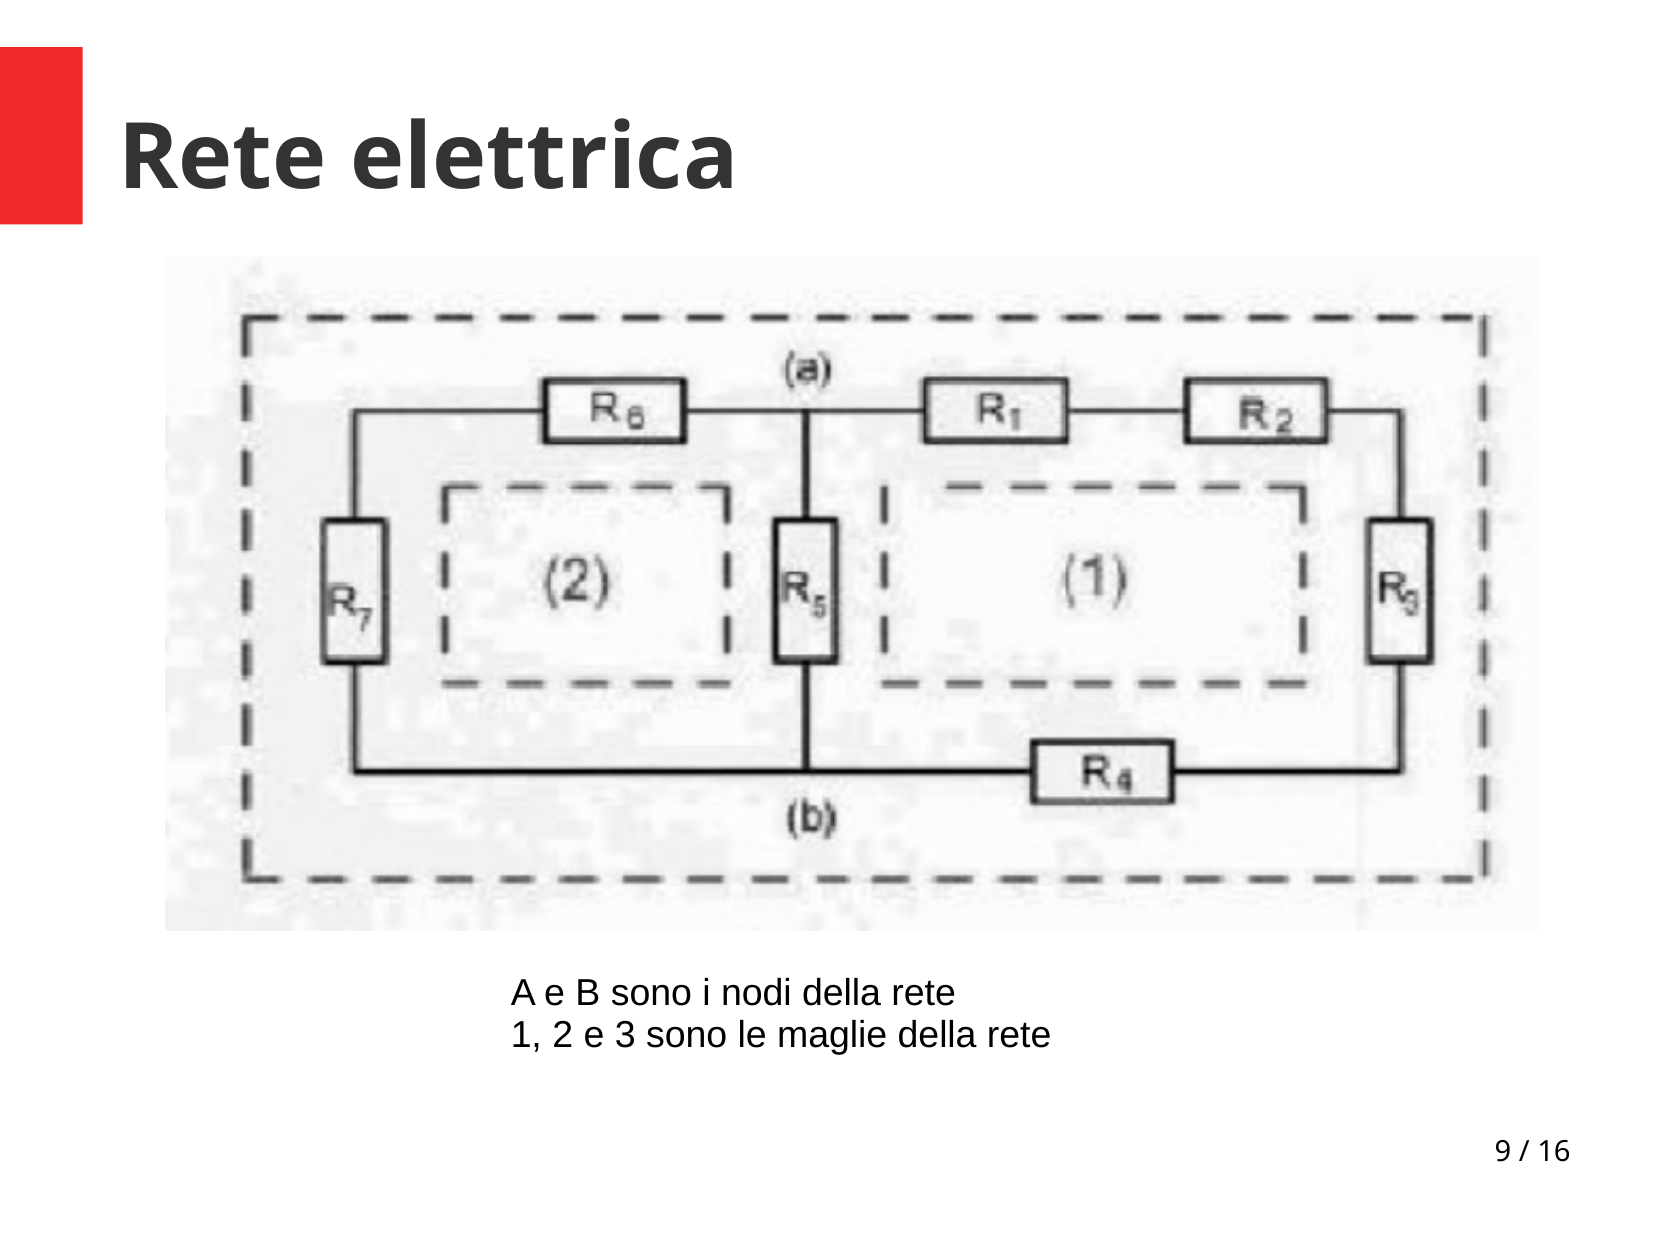

# Rete elettrica
A e B sono i nodi della rete
1, 2 e 3 sono le maglie della rete
9